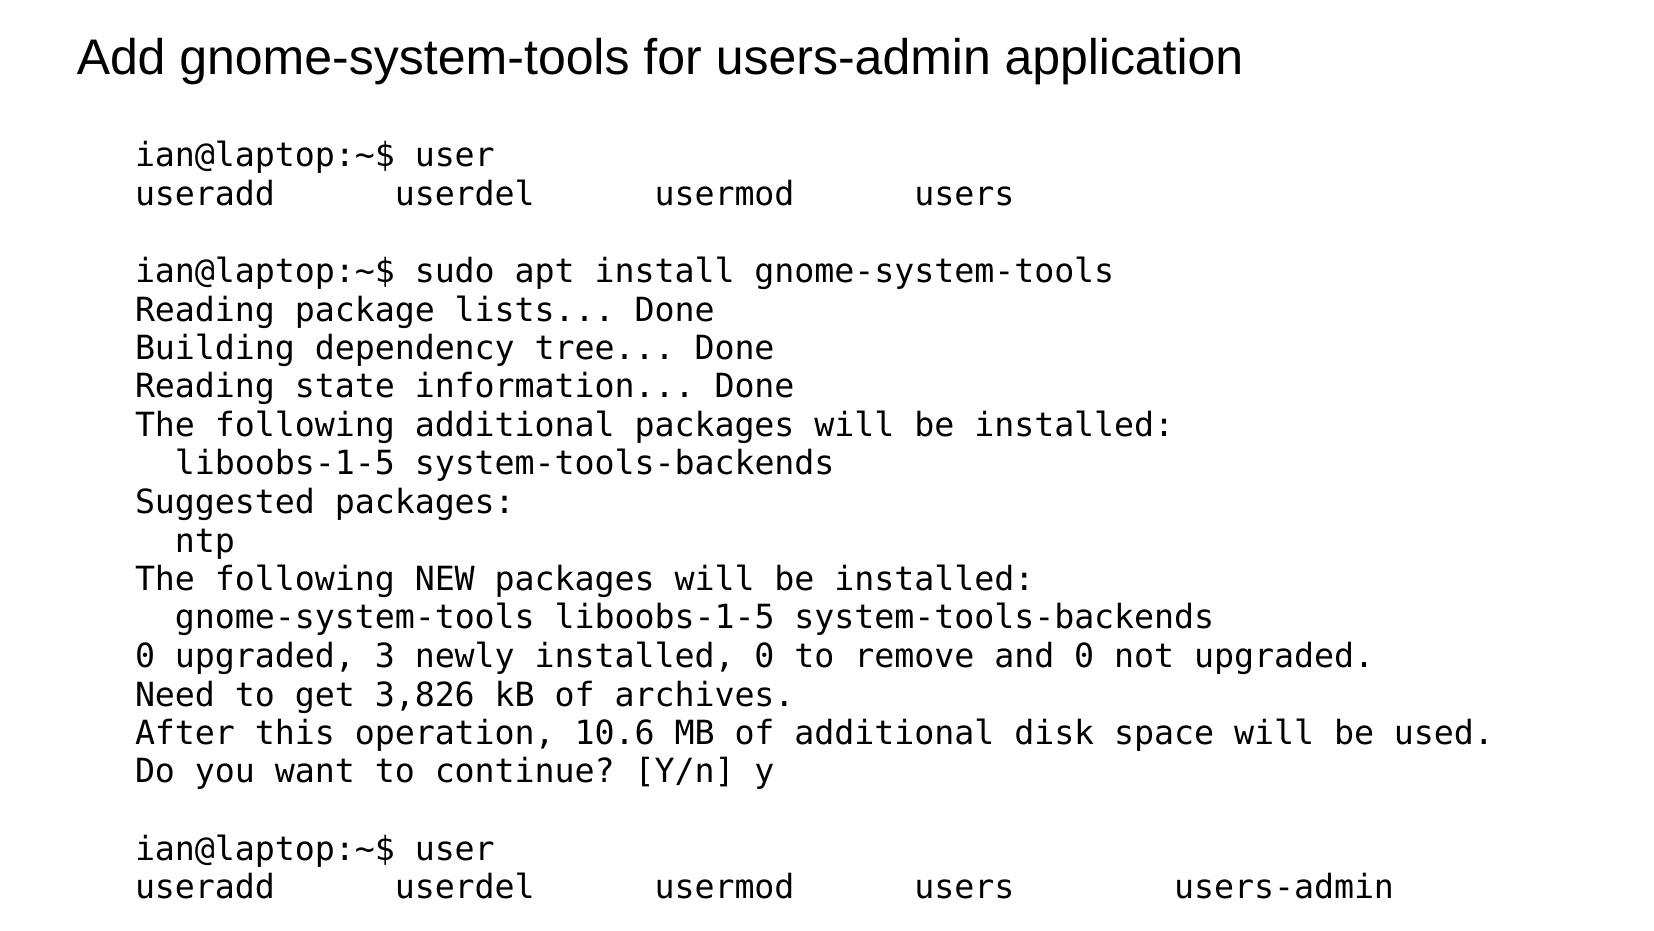

# Add gnome-system-tools for users-admin application
ian@laptop:~$ user
useradd userdel usermod users
ian@laptop:~$ sudo apt install gnome-system-tools
Reading package lists... Done
Building dependency tree... Done
Reading state information... Done
The following additional packages will be installed:
 liboobs-1-5 system-tools-backends
Suggested packages:
 ntp
The following NEW packages will be installed:
 gnome-system-tools liboobs-1-5 system-tools-backends
0 upgraded, 3 newly installed, 0 to remove and 0 not upgraded.
Need to get 3,826 kB of archives.
After this operation, 10.6 MB of additional disk space will be used.
Do you want to continue? [Y/n] y
ian@laptop:~$ user
useradd userdel usermod users users-admin